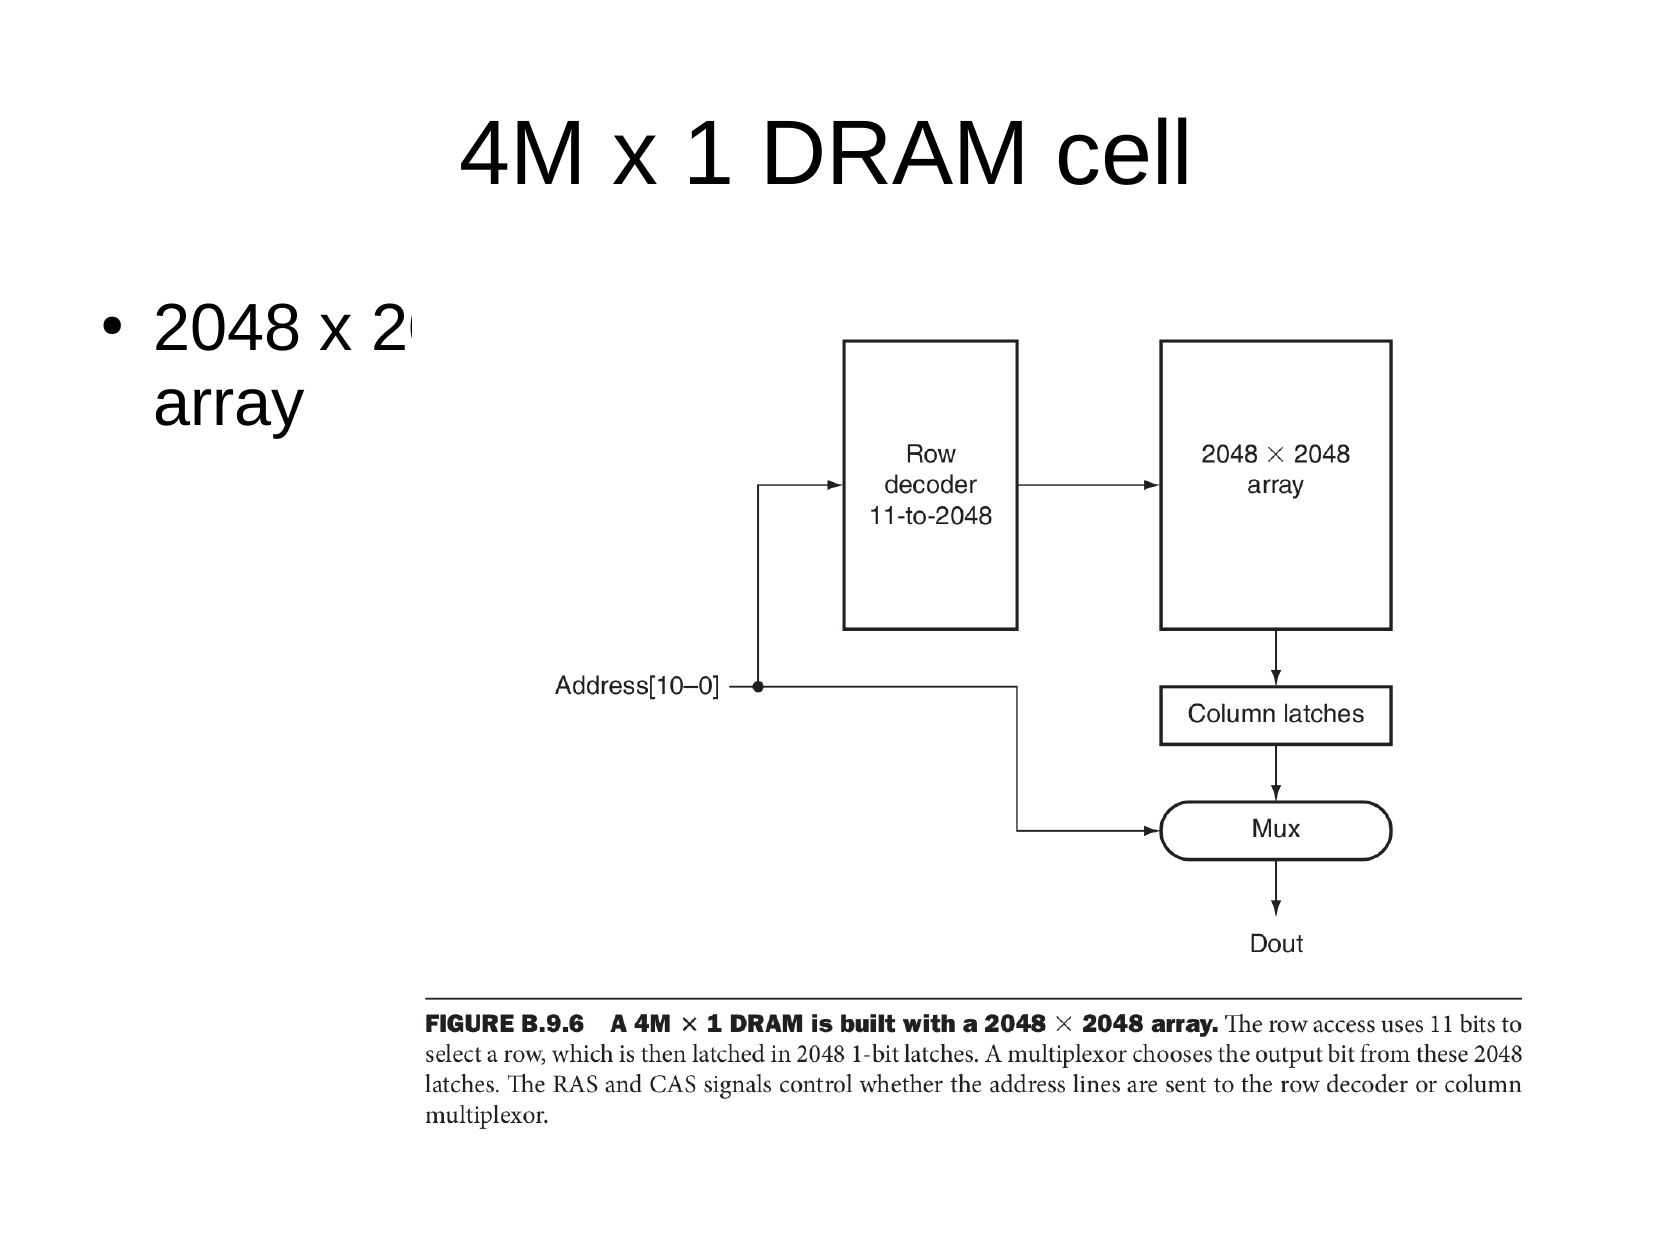

# 4M x 1 DRAM cell
2048 x 2048 array